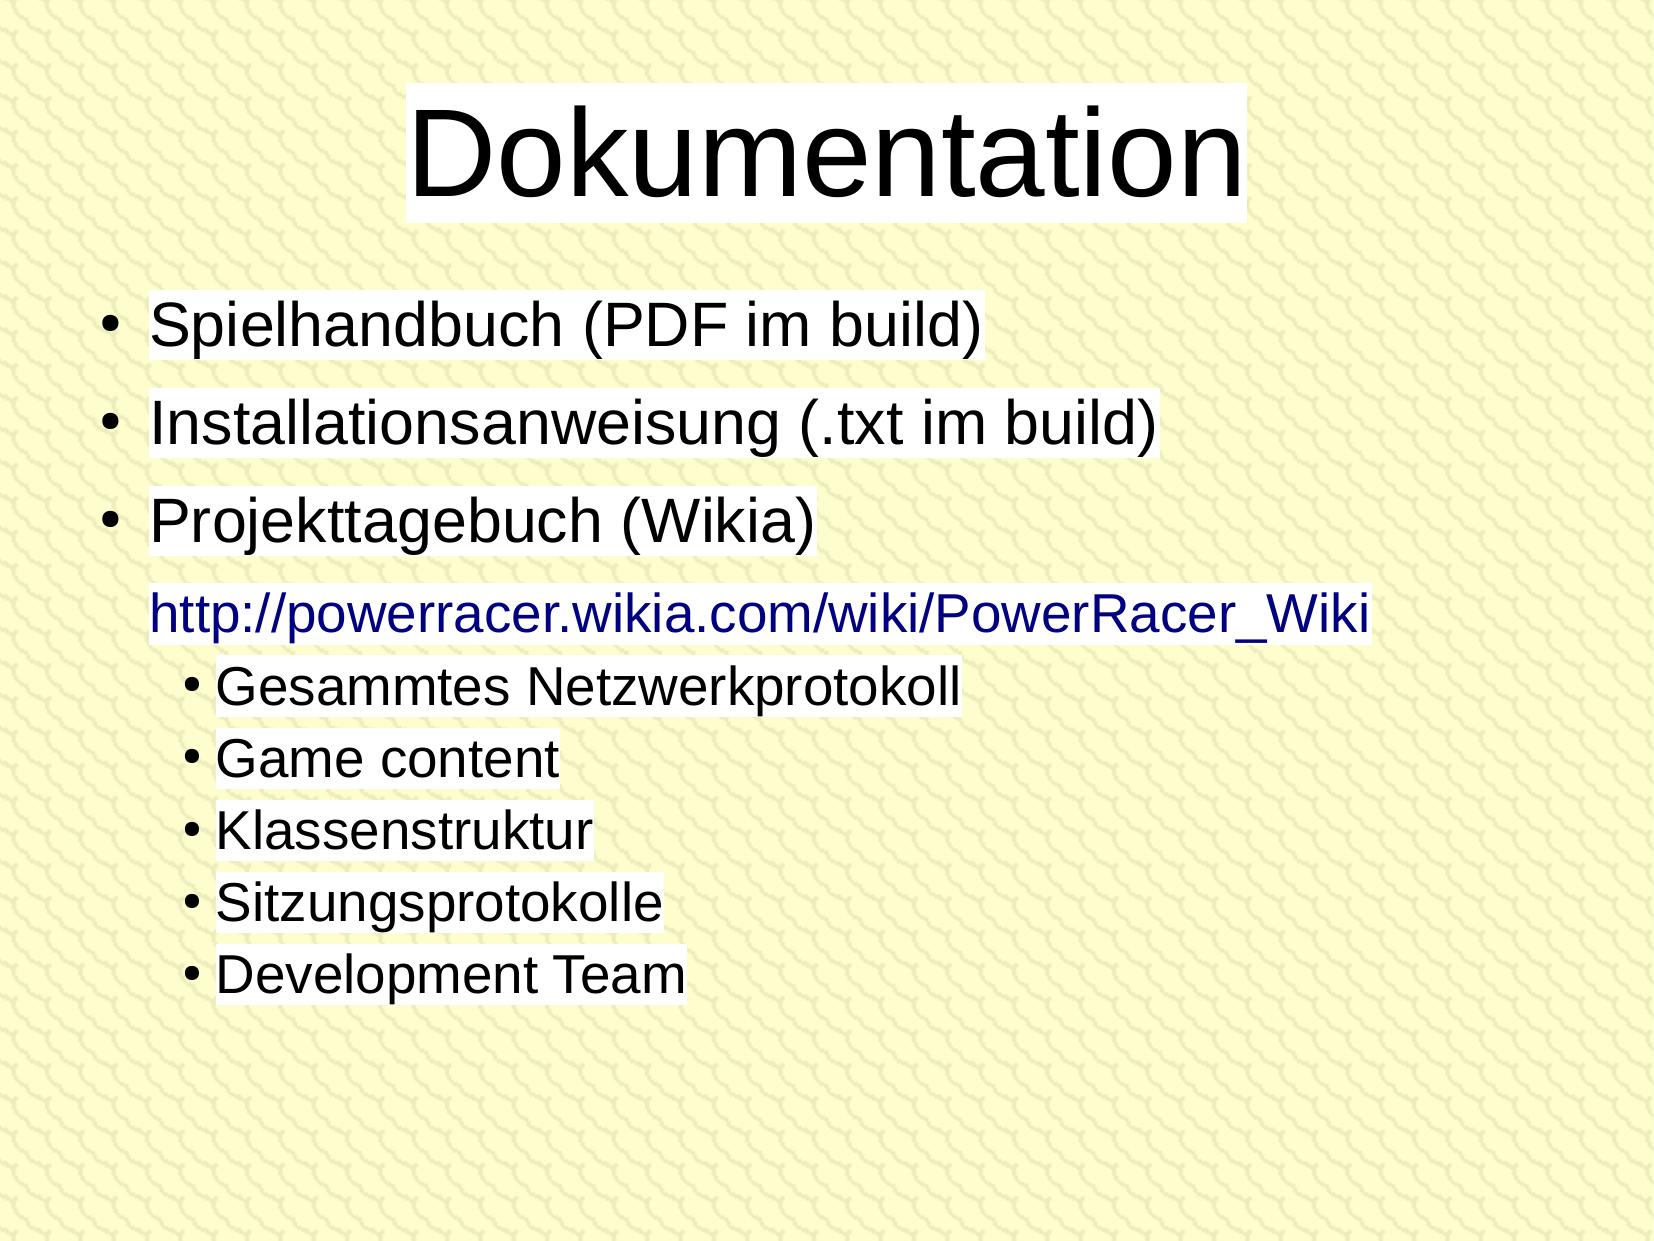

# Dokumentation
Spielhandbuch (PDF im build)
Installationsanweisung (.txt im build)
Projekttagebuch (Wikia)
http://powerracer.wikia.com/wiki/PowerRacer_Wiki
Gesammtes Netzwerkprotokoll
Game content
Klassenstruktur
Sitzungsprotokolle
Development Team